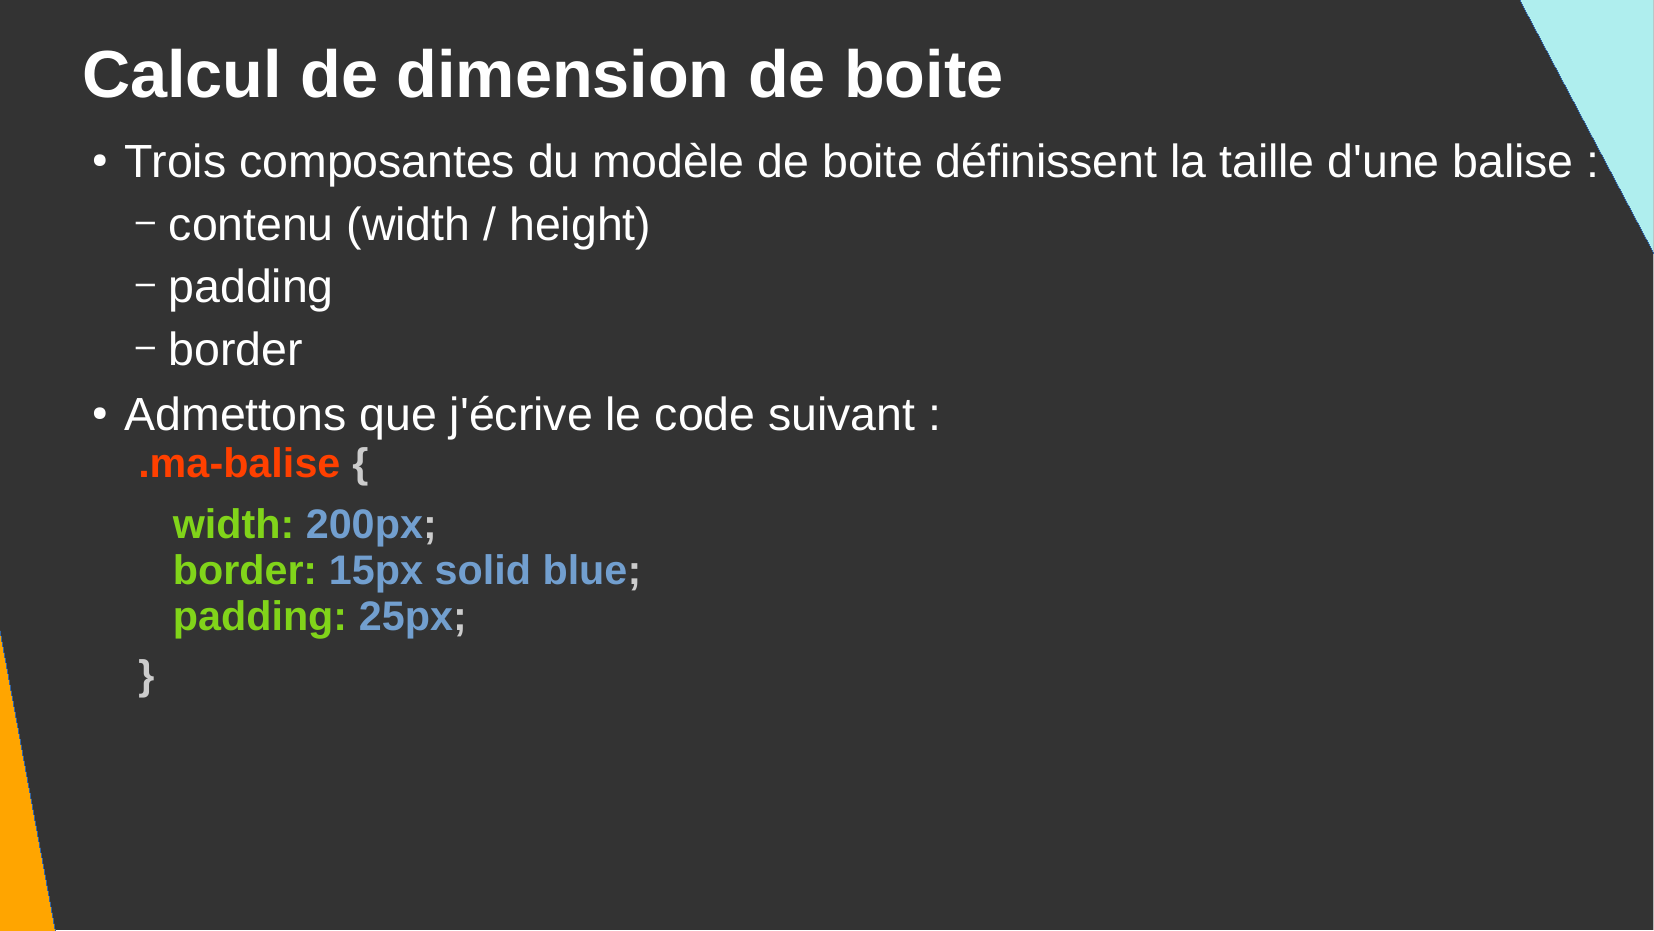

# Calcul de dimension de boite
Trois composantes du modèle de boite définissent la taille d'une balise :
contenu (width / height)
padding
border
Admettons que j'écrive le code suivant :
 .ma-balise {
 width: 200px;
 border: 15px solid blue;
 padding: 25px;
 }